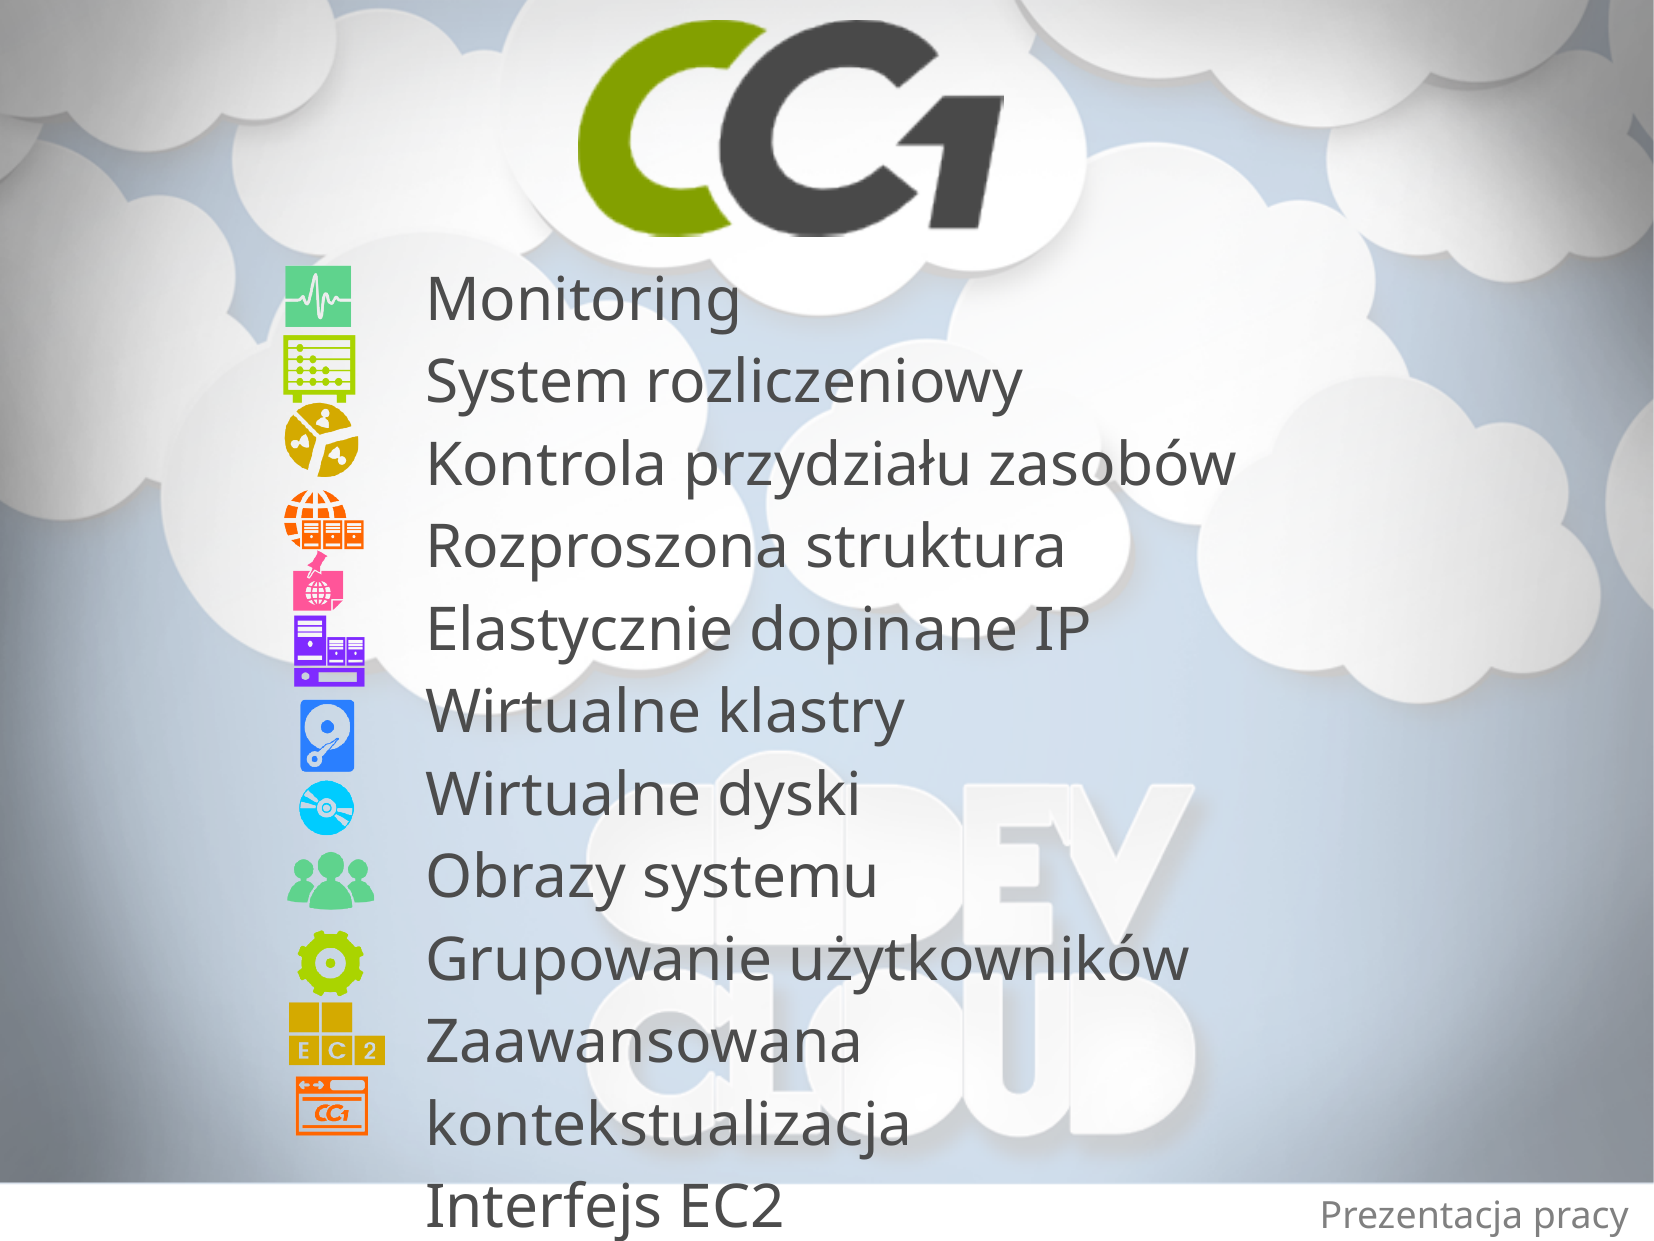

Monitoring
System rozliczeniowy
Kontrola przydziału zasobów
Rozproszona struktura
Elastycznie dopinane IP
Wirtualne klastry
Wirtualne dyski
Obrazy systemu
Grupowanie użytkowników
Zaawansowana kontekstualizacja
Interfejs EC2
Interfejs przeglądarkowy
Prezentacja pracy dyplomowej